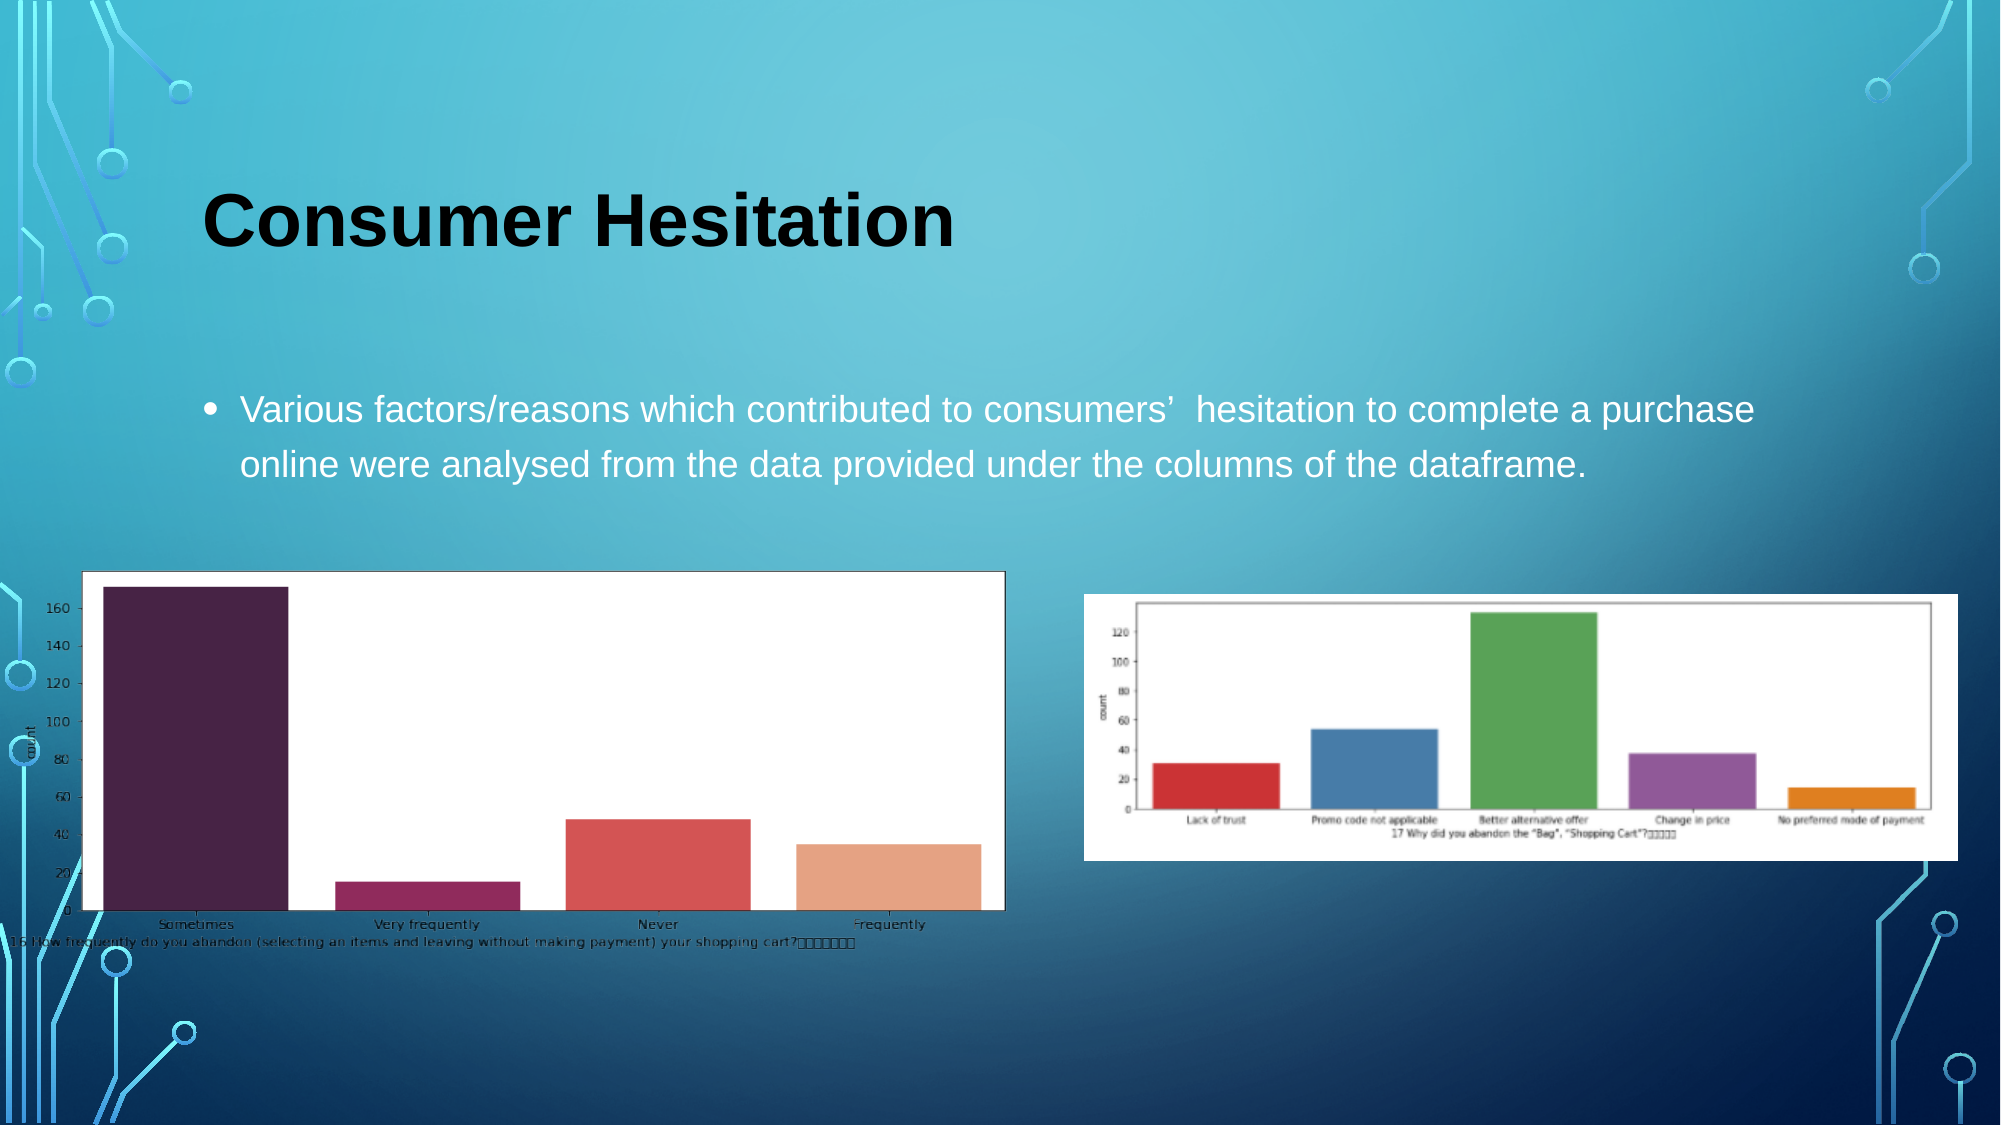

# Consumer Hesitation
Various factors/reasons which contributed to consumers’  hesitation to complete a purchase online were analysed from the data provided under the columns of the dataframe.